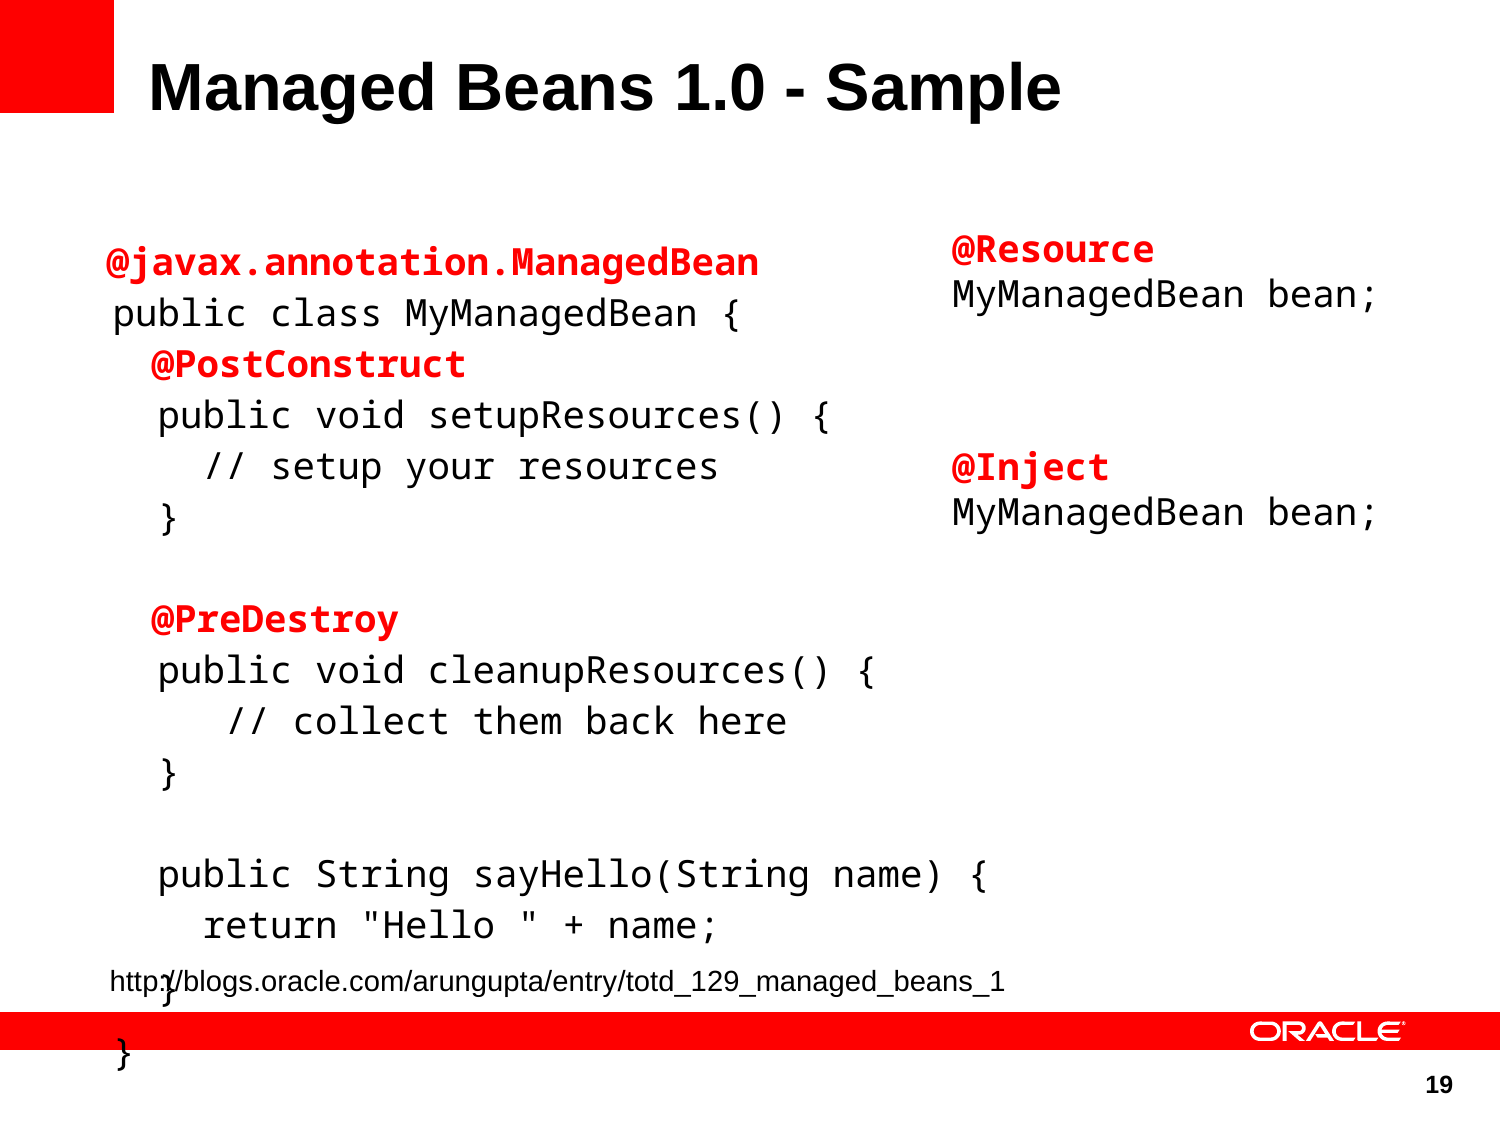

Managed Beans 1.0 - Sample
@Resource
MyManagedBean bean;
# public class MyManagedBean { public void setupResources() { // setup your resources } public void cleanupResources() { // collect them back here } public String sayHello(String name) { return "Hello " + name;
 }
}
@javax.annotation.ManagedBean
 @PostConstruct
 @PreDestroy
@Inject
MyManagedBean bean;
http://blogs.oracle.com/arungupta/entry/totd_129_managed_beans_1